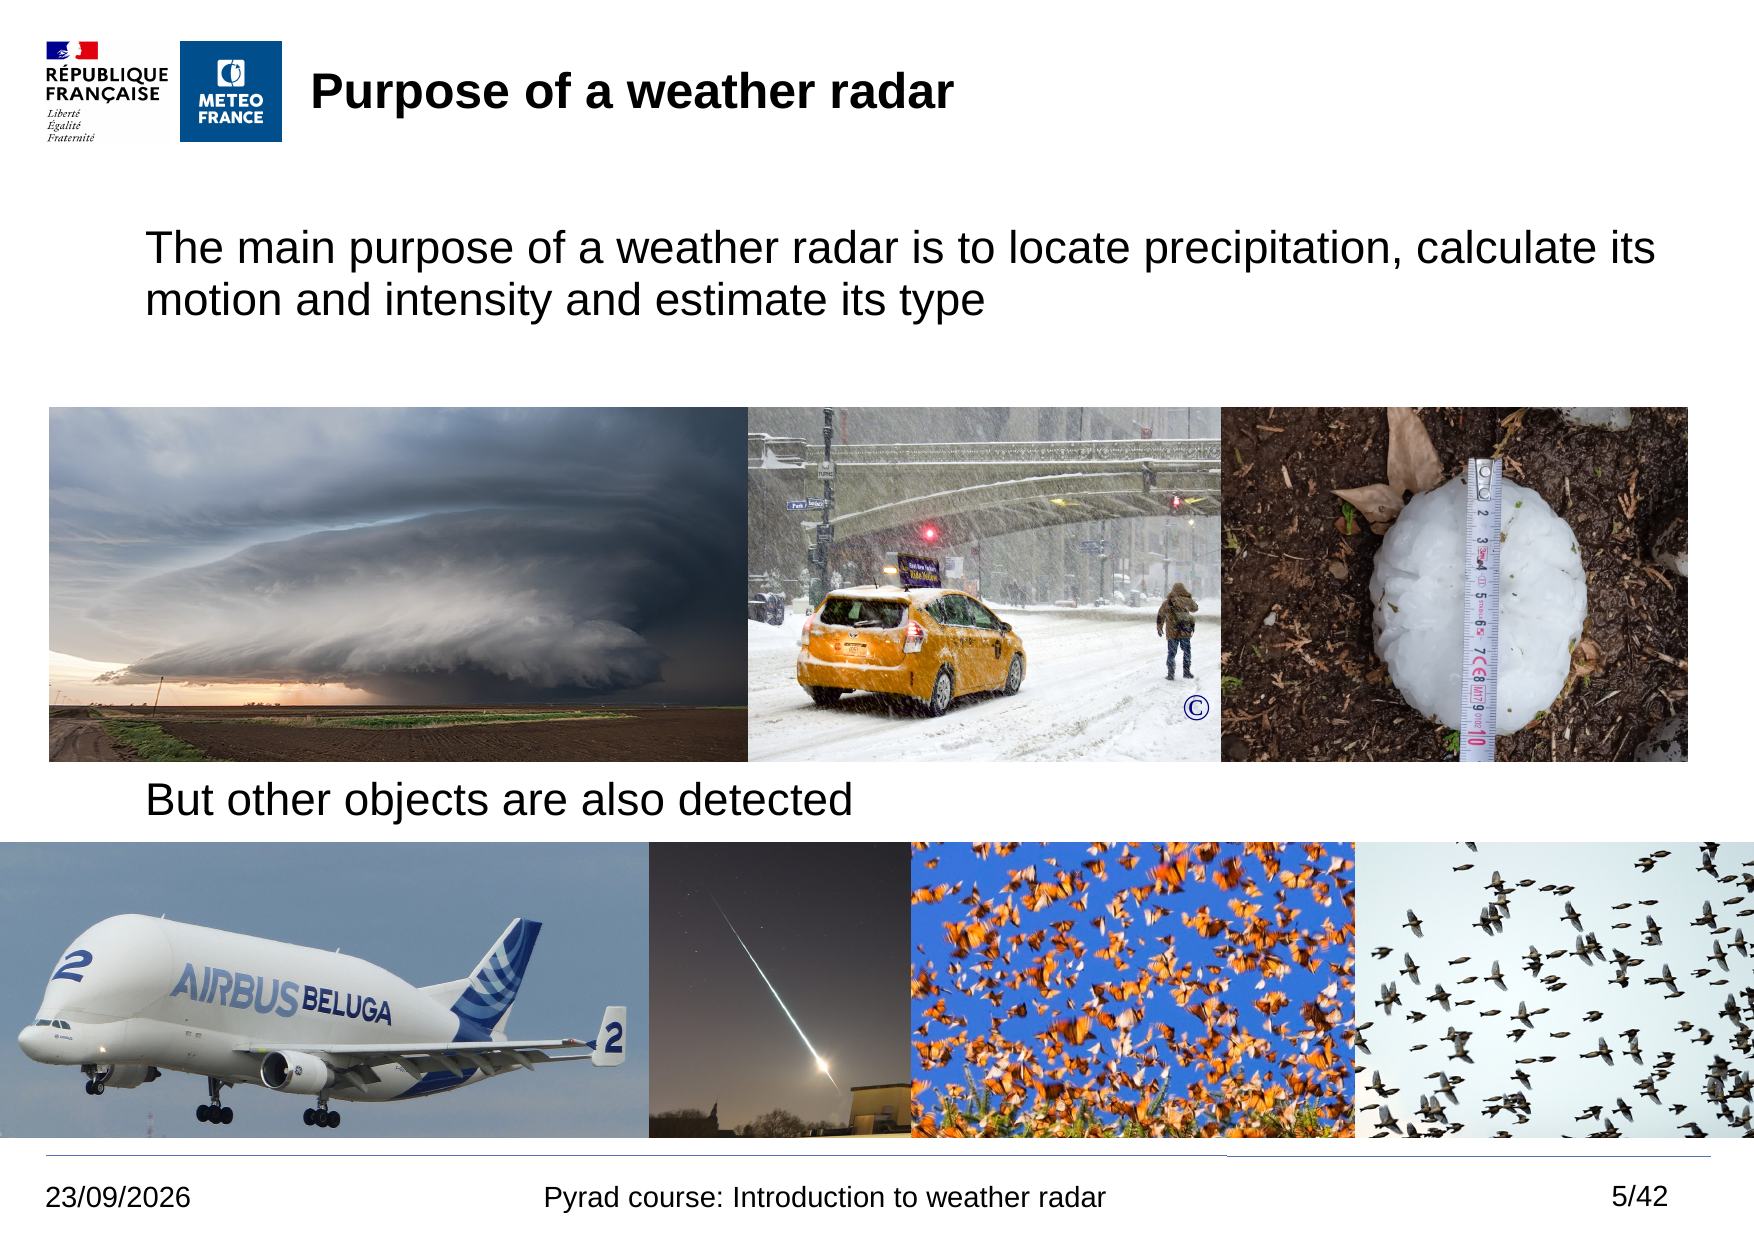

# Purpose of a weather radar
The main purpose of a weather radar is to locate precipitation, calculate its motion and intensity and estimate its type
But other objects are also detected
©
5
Pyrad course: Introduction to weather radar